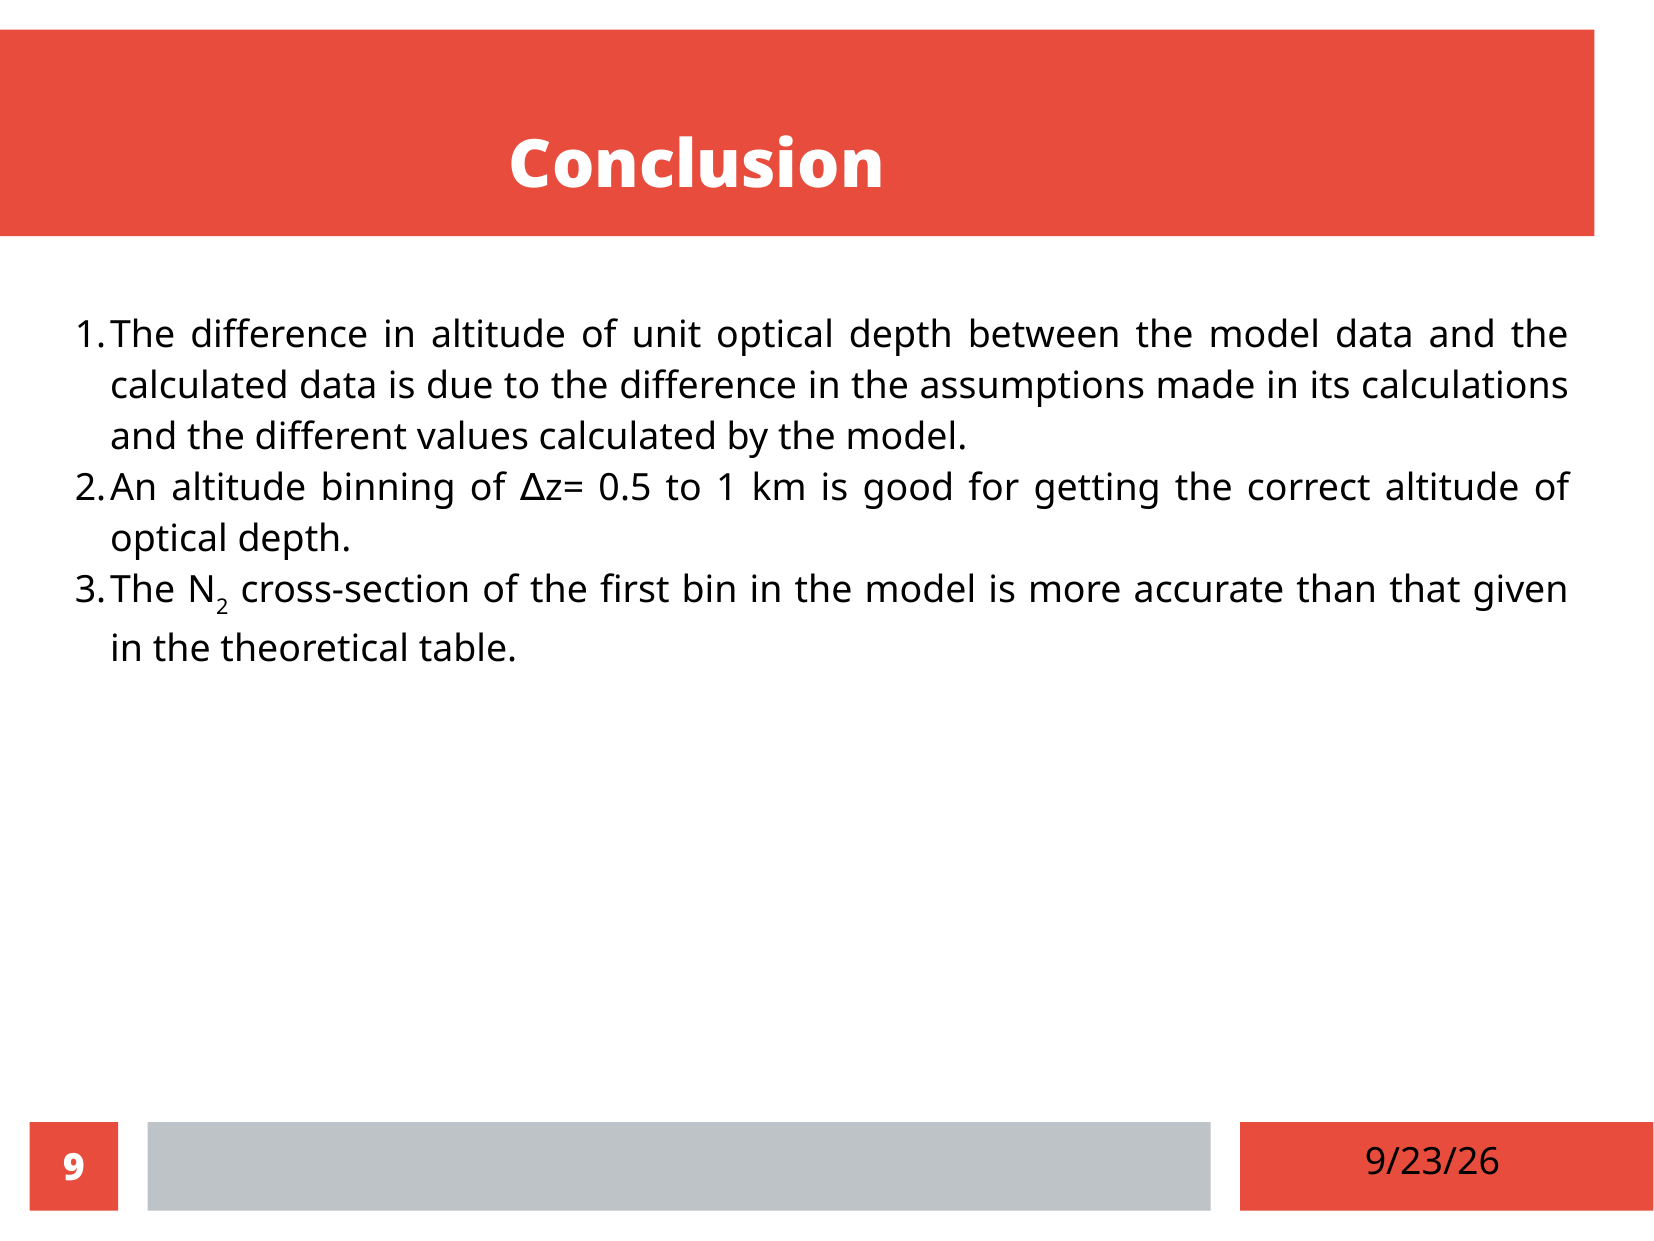

# Conclusion
The difference in altitude of unit optical depth between the model data and the calculated data is due to the difference in the assumptions made in its calculations and the different values calculated by the model.
An altitude binning of ∆z= 0.5 to 1 km is good for getting the correct altitude of optical depth.
The N2 cross-section of the first bin in the model is more accurate than that given in the theoretical table.
9